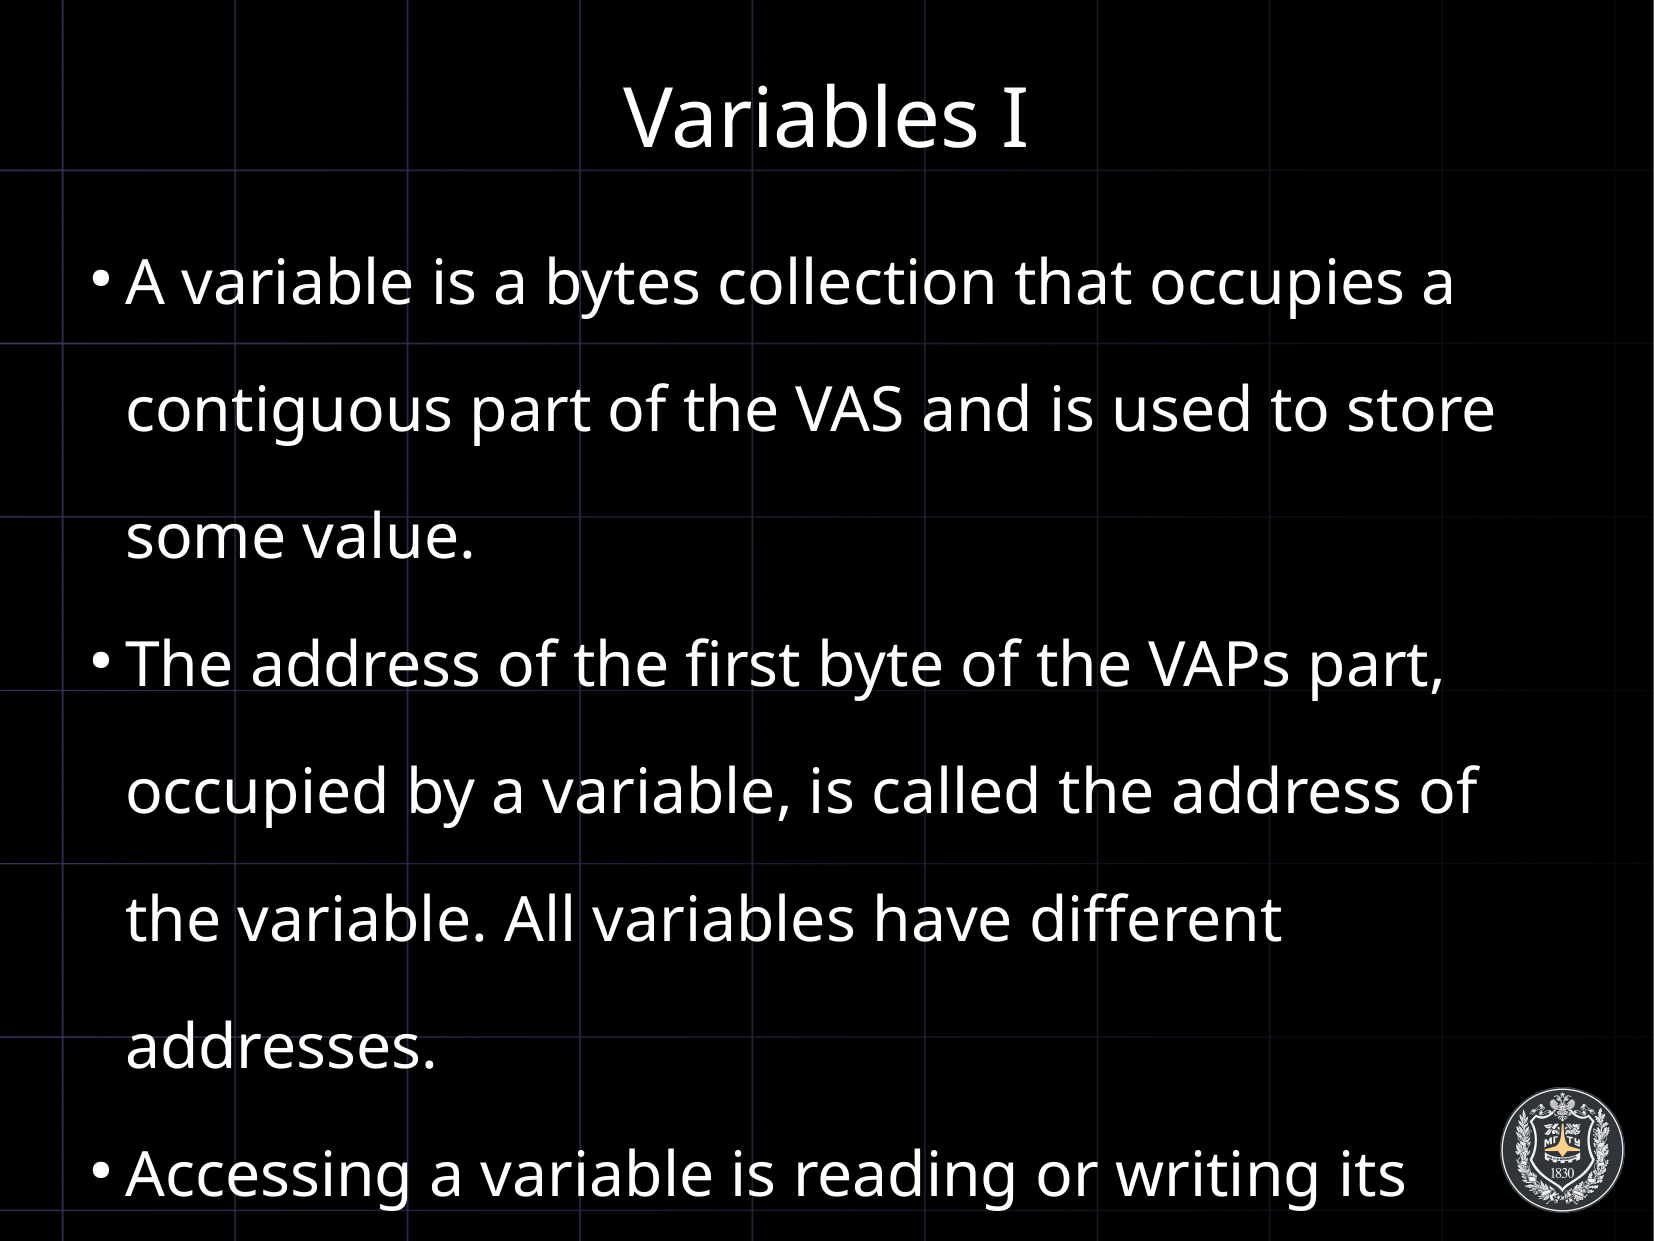

# Variables I
A variable is a bytes collection that occupies a contiguous part of the VAS and is used to store some value.
The address of the first byte of the VAPs part, occupied by a variable, is called the address of the variable. All variables have different addresses.
Accessing a variable is reading or writing its value by its address. Variables are created and destroyed while the program is running. The lifetime of a variable is the time interval from its creation to
its destruction.